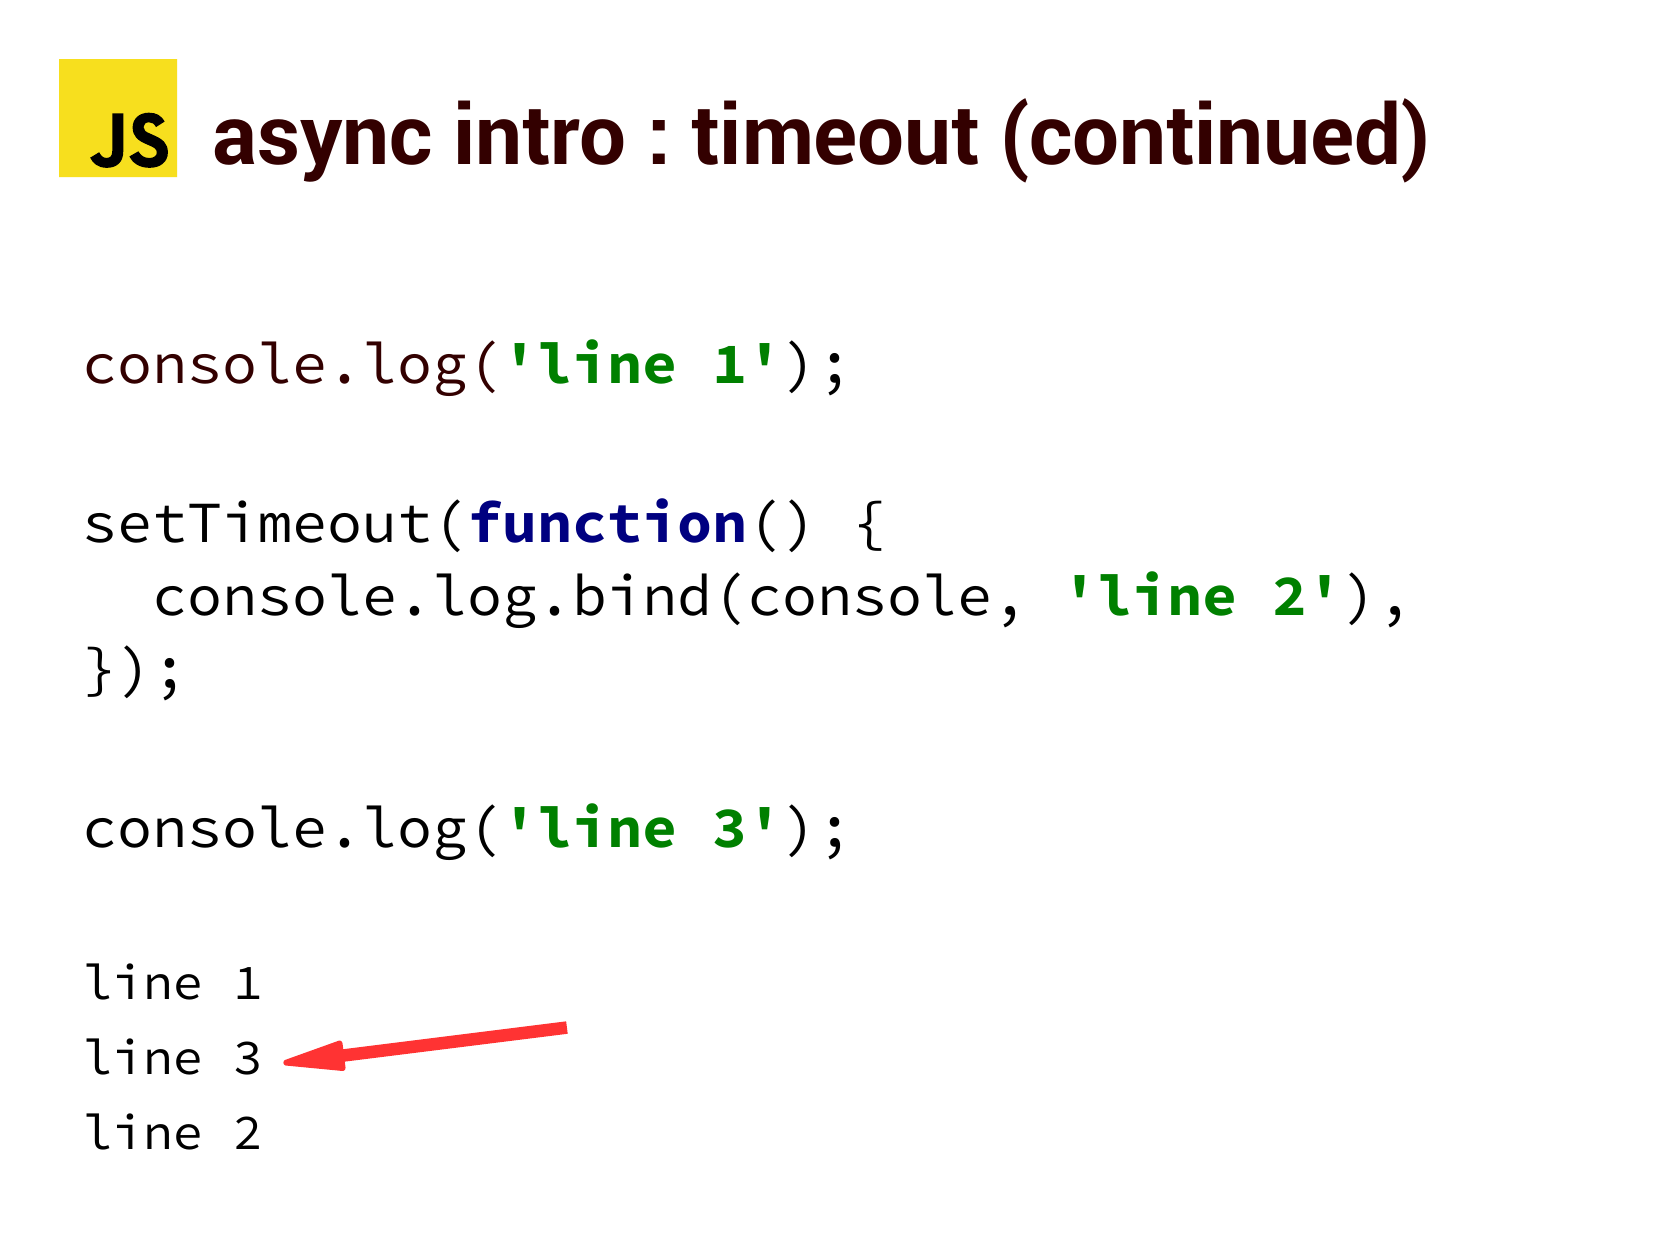

# async intro : timeout (continued)
console.log('line 1');
setTimeout(function() {
 console.log.bind(console, 'line 2'),
});
console.log('line 3');
line 1
line 3
line 2